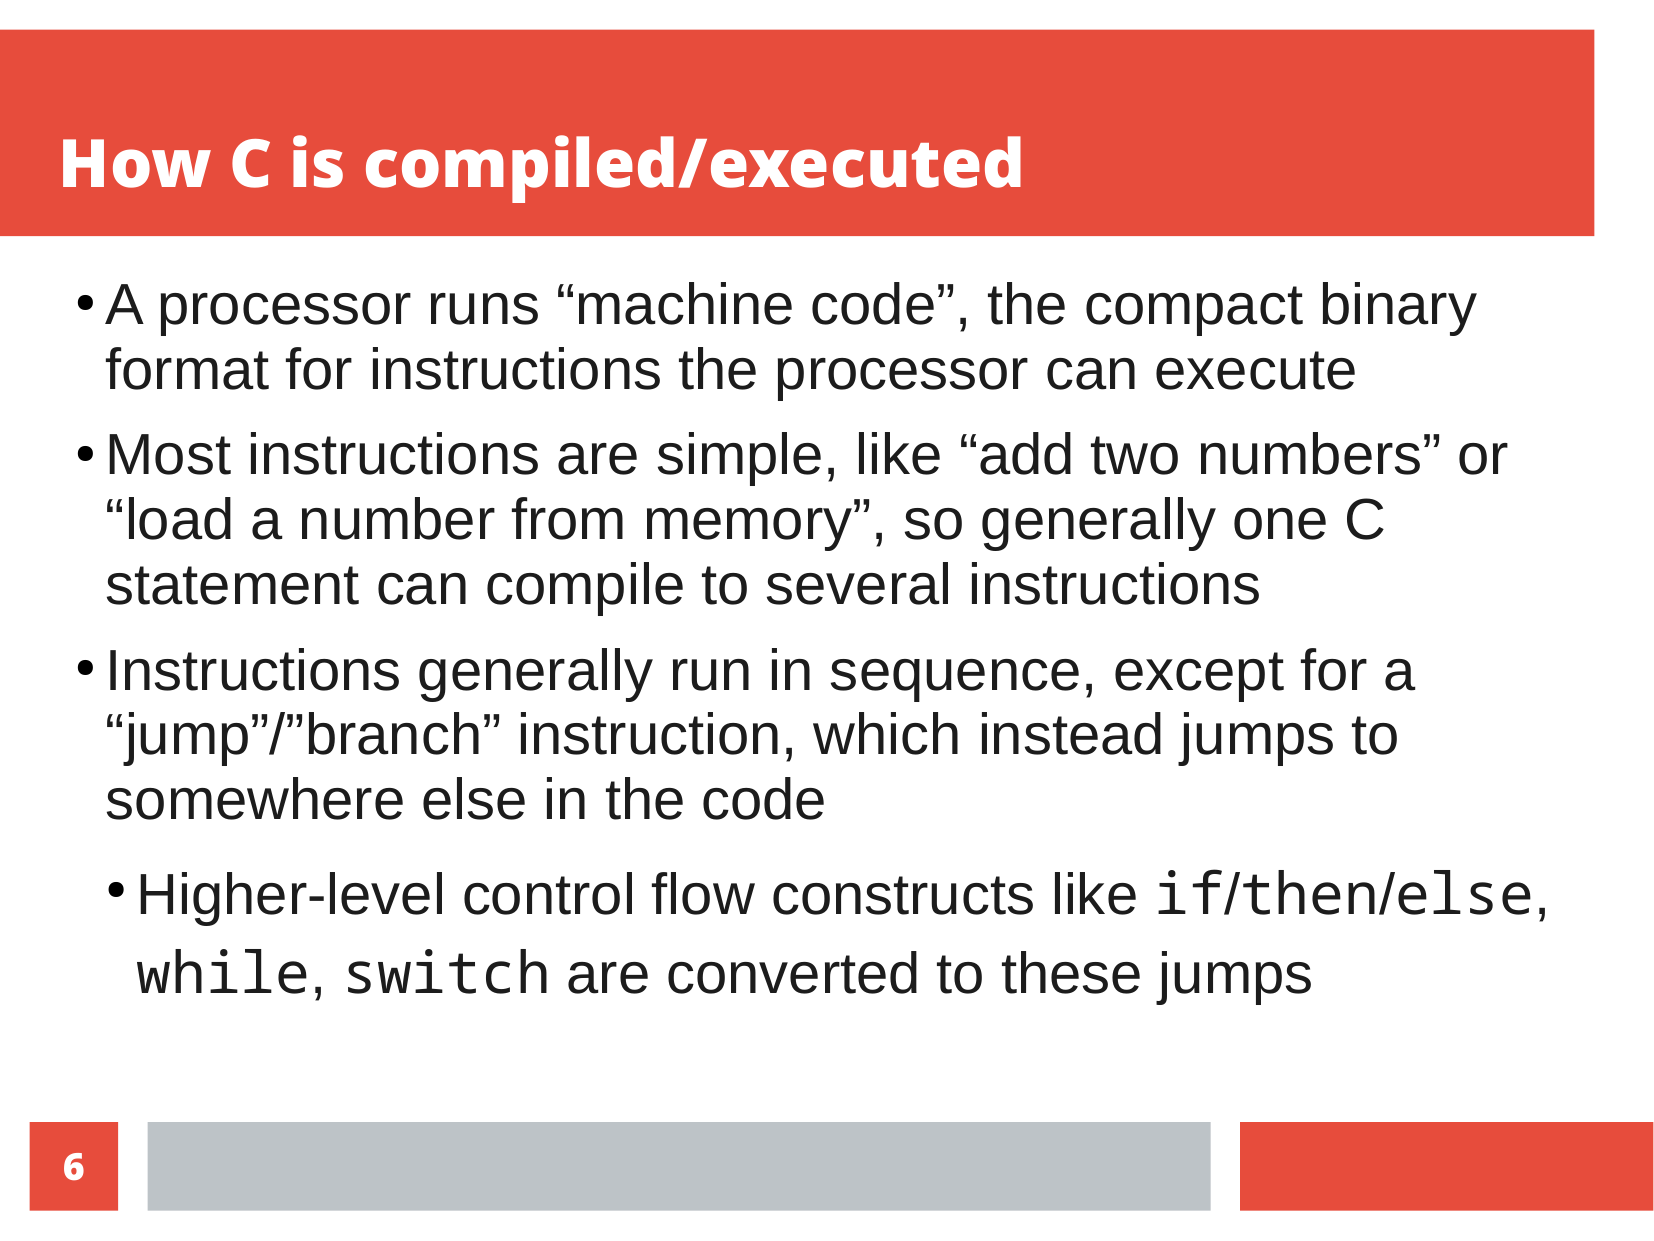

# How C is compiled/executed
A processor runs “machine code”, the compact binary format for instructions the processor can execute
Most instructions are simple, like “add two numbers” or “load a number from memory”, so generally one C statement can compile to several instructions
Instructions generally run in sequence, except for a “jump”/”branch” instruction, which instead jumps to somewhere else in the code
Higher-level control flow constructs like if/then/else, while, switch are converted to these jumps
6